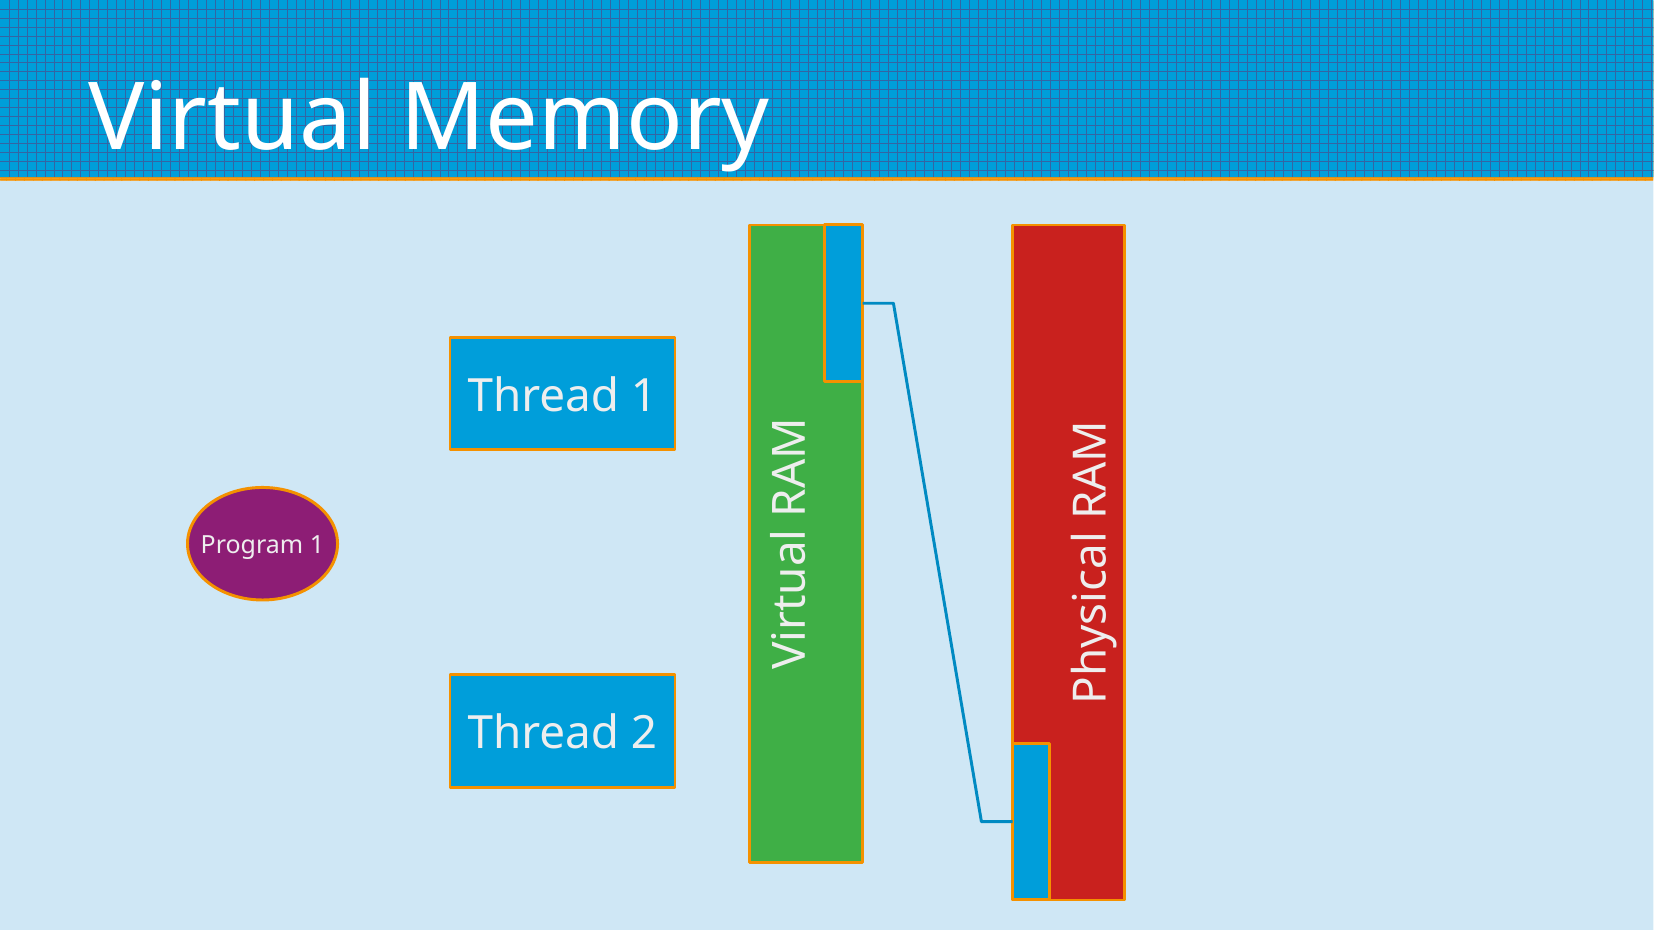

# Virtual Memory
Thread 1
Program 1
Virtual RAM
Physical RAM
Thread 2